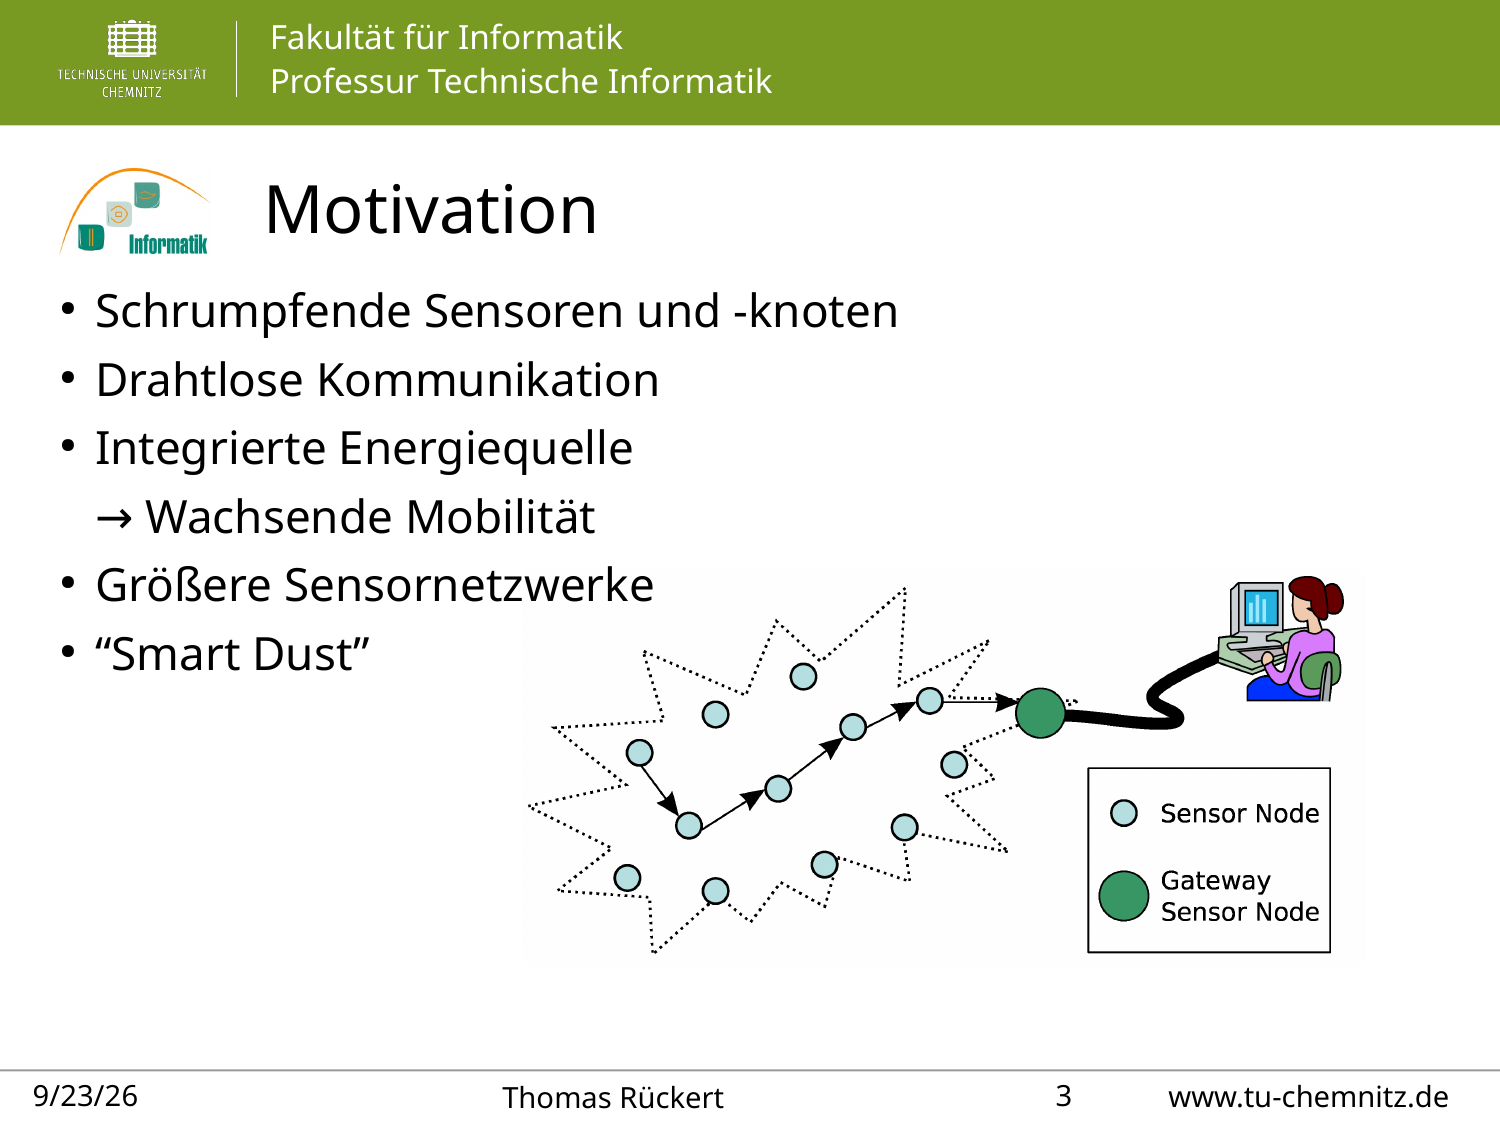

# Motivation
Schrumpfende Sensoren und -knoten
Drahtlose Kommunikation
Integrierte Energiequelle
→ Wachsende Mobilität
Größere Sensornetzwerke
“Smart Dust”
Thomas Rückert